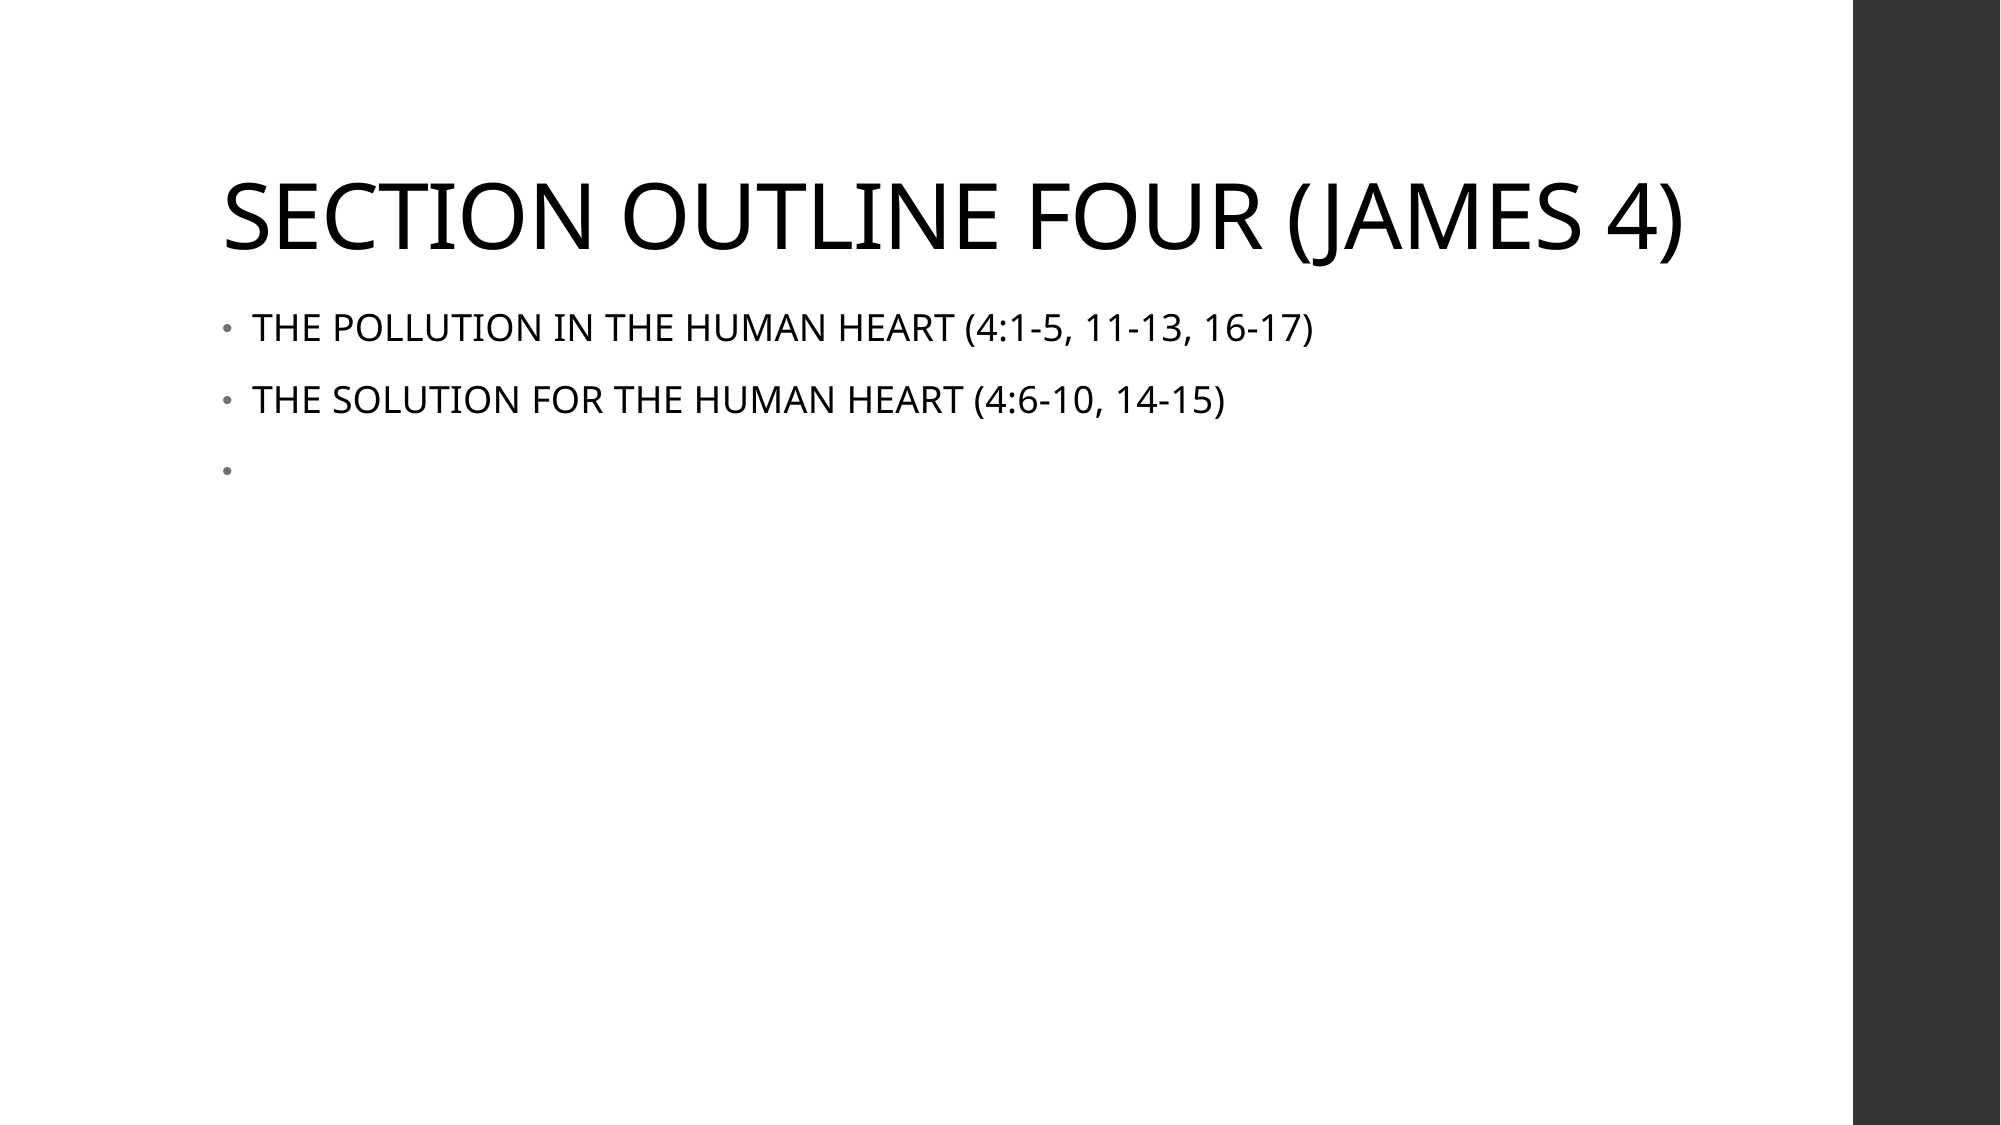

# SECTION OUTLINE FOUR (JAMES 4)
THE POLLUTION IN THE HUMAN HEART (4:1-5, 11-13, 16-17)
THE SOLUTION FOR THE HUMAN HEART (4:6-10, 14-15)